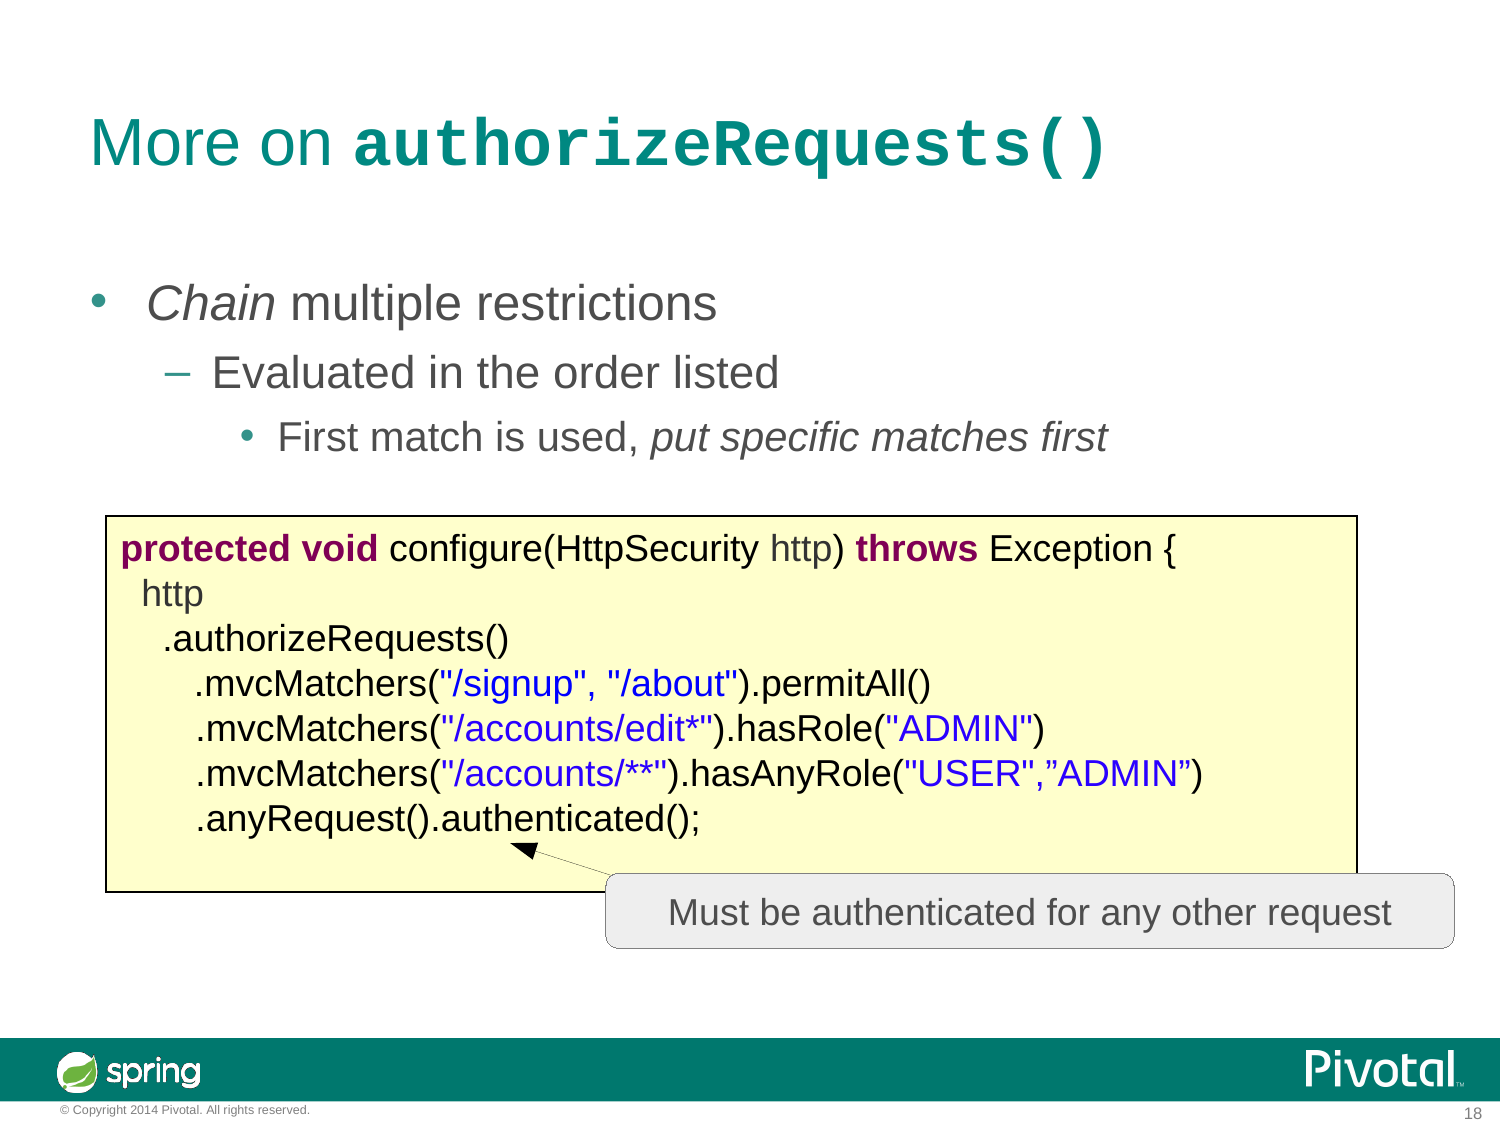

# More on authorizeRequests()
Chain multiple restrictions
Evaluated in the order listed
First match is used, put specific matches first
protected void configure(HttpSecurity http) throws Exception {
 http
 .authorizeRequests()
       .mvcMatchers("/signup", "/about").permitAll()
	.mvcMatchers("/accounts/edit*").hasRole("ADMIN")
	.mvcMatchers("/accounts/**").hasAnyRole("USER",”ADMIN”)
	.anyRequest().authenticated();
Must be authenticated for any other request